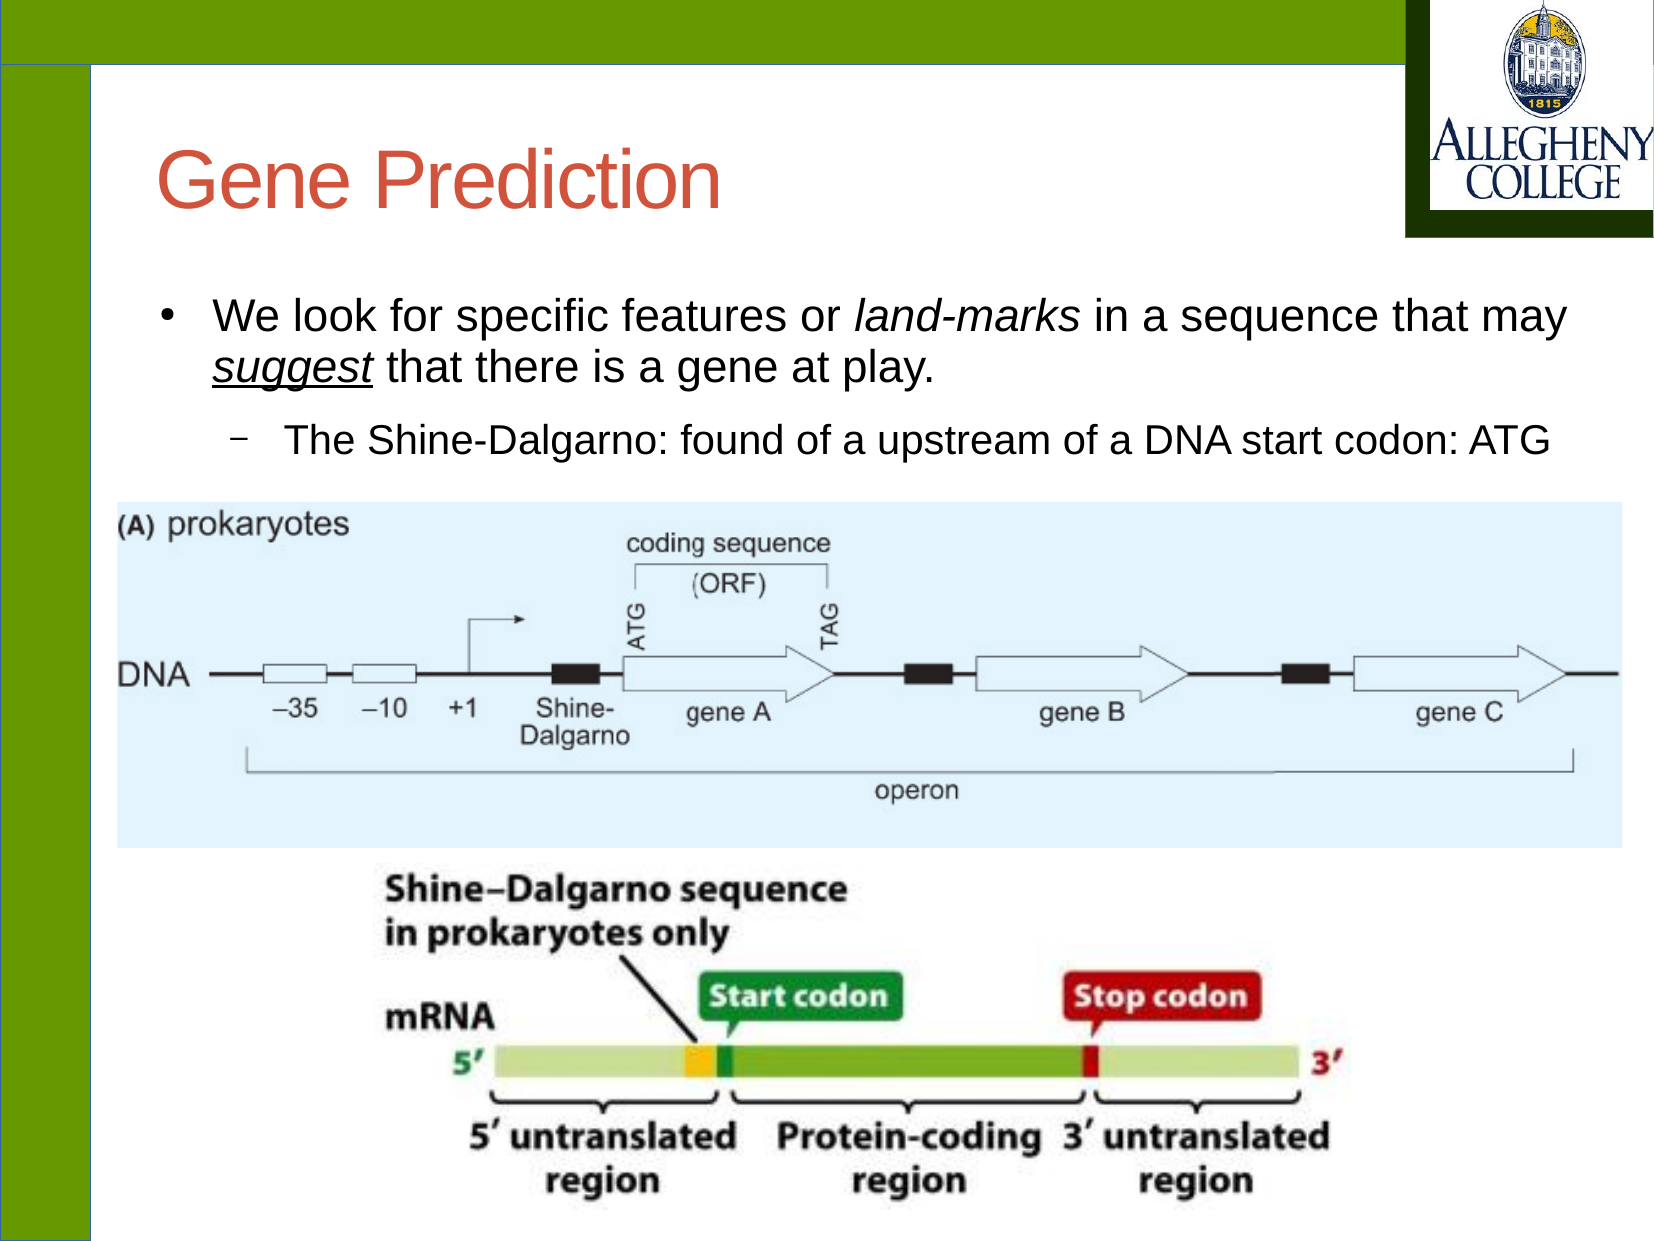

Gene Prediction
# We look for specific features or land-marks in a sequence that may suggest that there is a gene at play.
The Shine-Dalgarno: found of a upstream of a DNA start codon: ATG